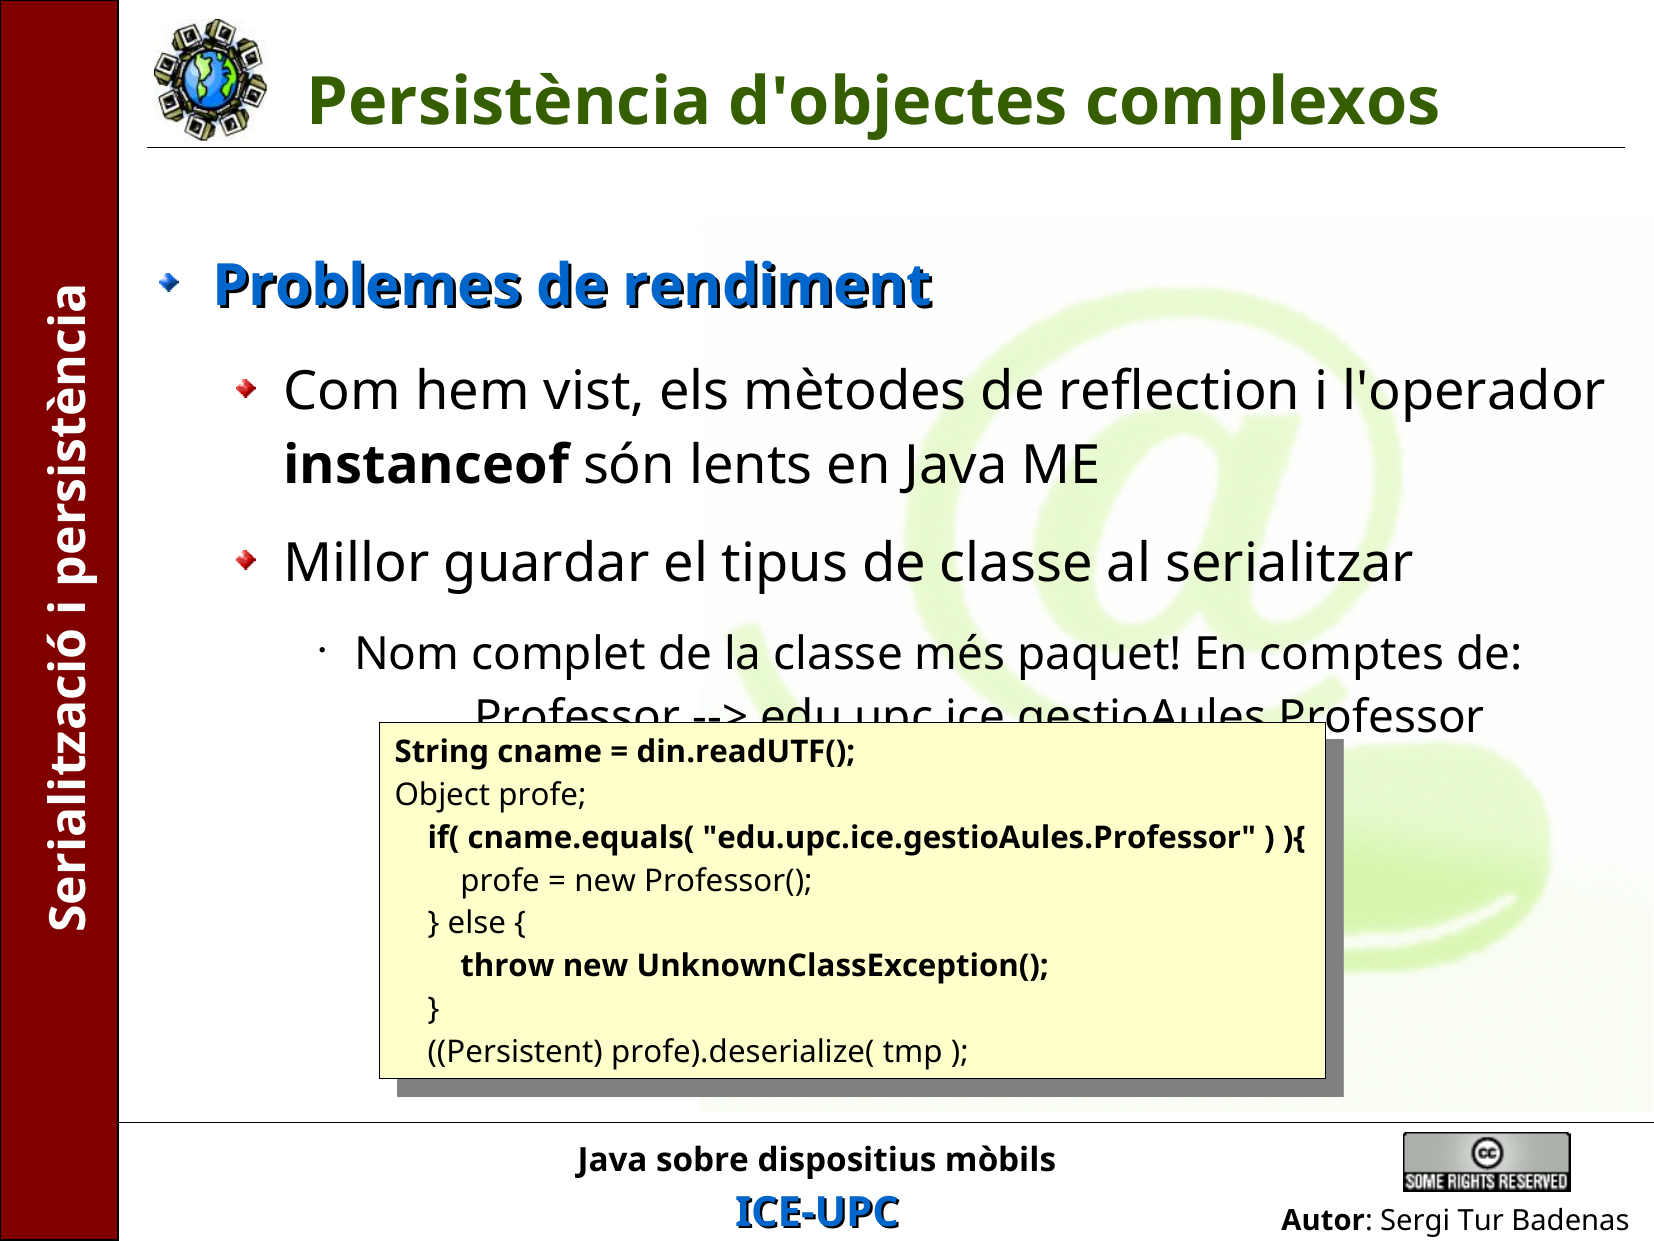

# Persistència d'objectes complexos
Problemes de rendiment
Com hem vist, els mètodes de reflection i l'operador instanceof són lents en Java ME
Millor guardar el tipus de classe al serialitzar
Nom complet de la classe més paquet! En comptes de: Professor --> edu.upc.ice.gestioAules.Professor
String cname = din.readUTF();
Object profe;
 if( cname.equals( "edu.upc.ice.gestioAules.Professor" ) ){
 profe = new Professor();
 } else {
 throw new UnknownClassException();
 }
 ((Persistent) profe).deserialize( tmp );